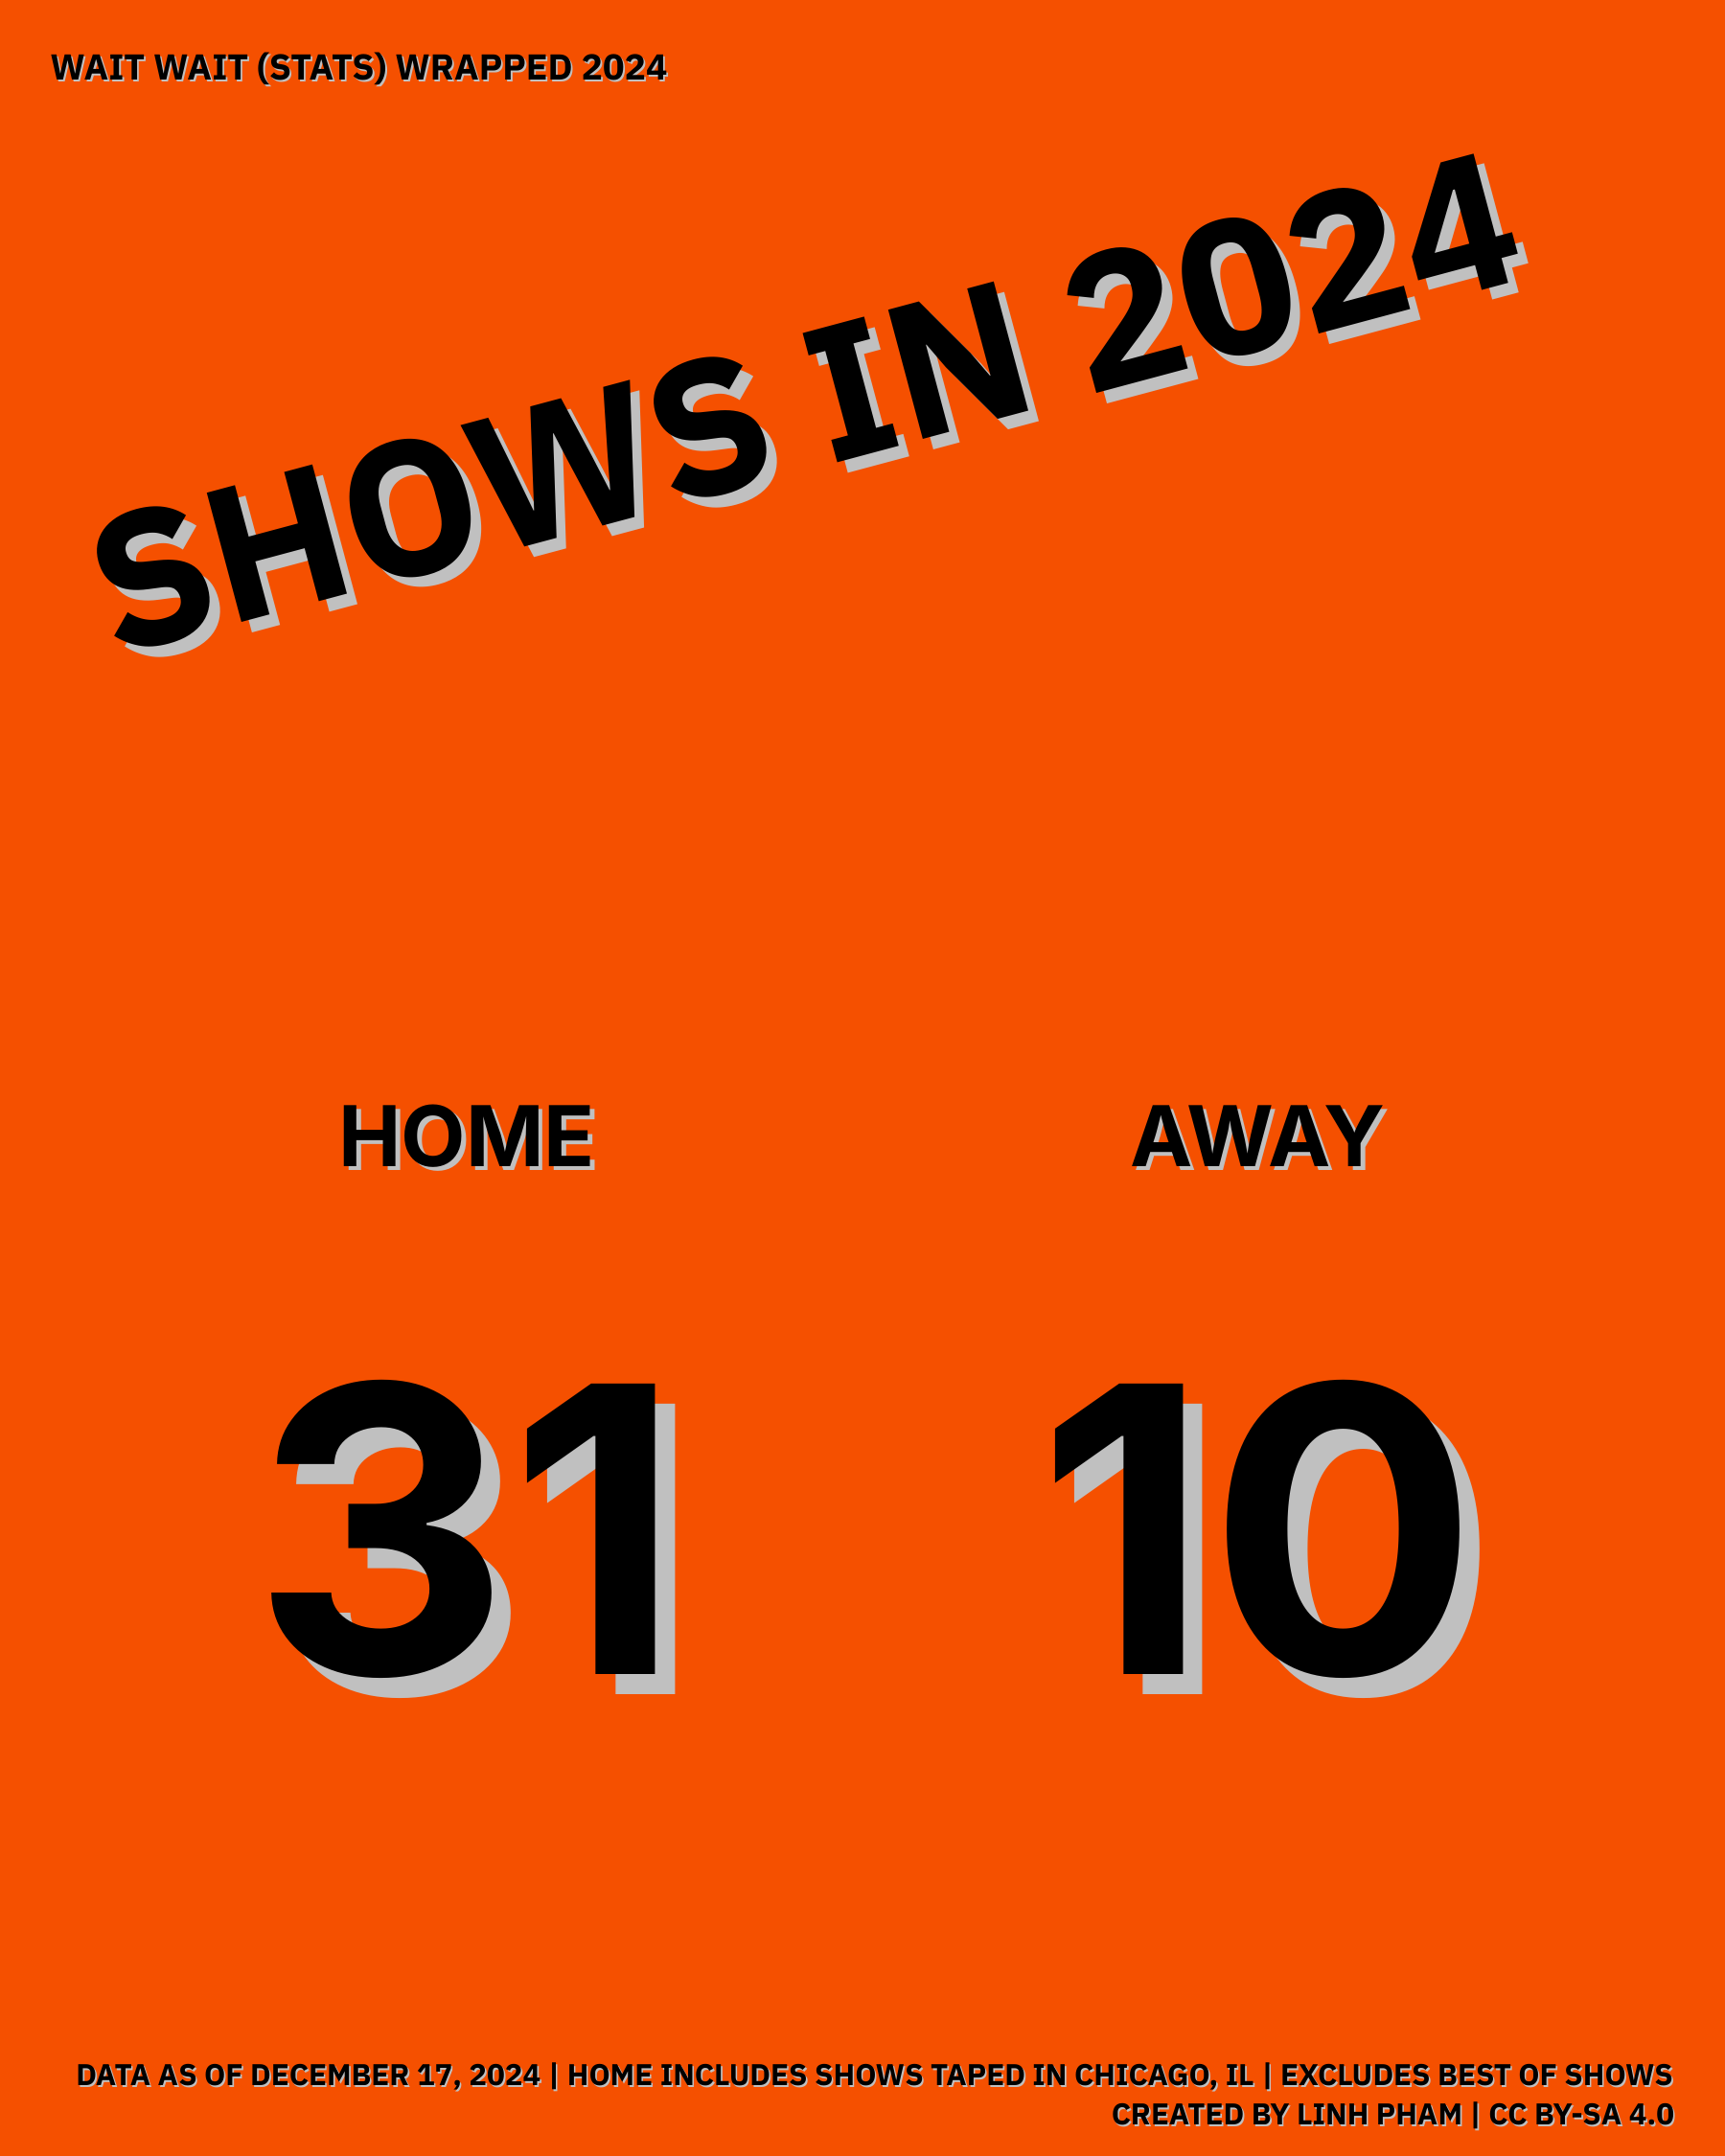

WAIT WAIT (STATS) WRAPPED 2024
SHOWS IN 2024
HOME
31
AWAY
10
Data as of December 17, 2024 | Home Includes Shows Taped in Chicago, IL | Excludes Best Of Shows
Created by Linh Pham | CC BY-SA 4.0